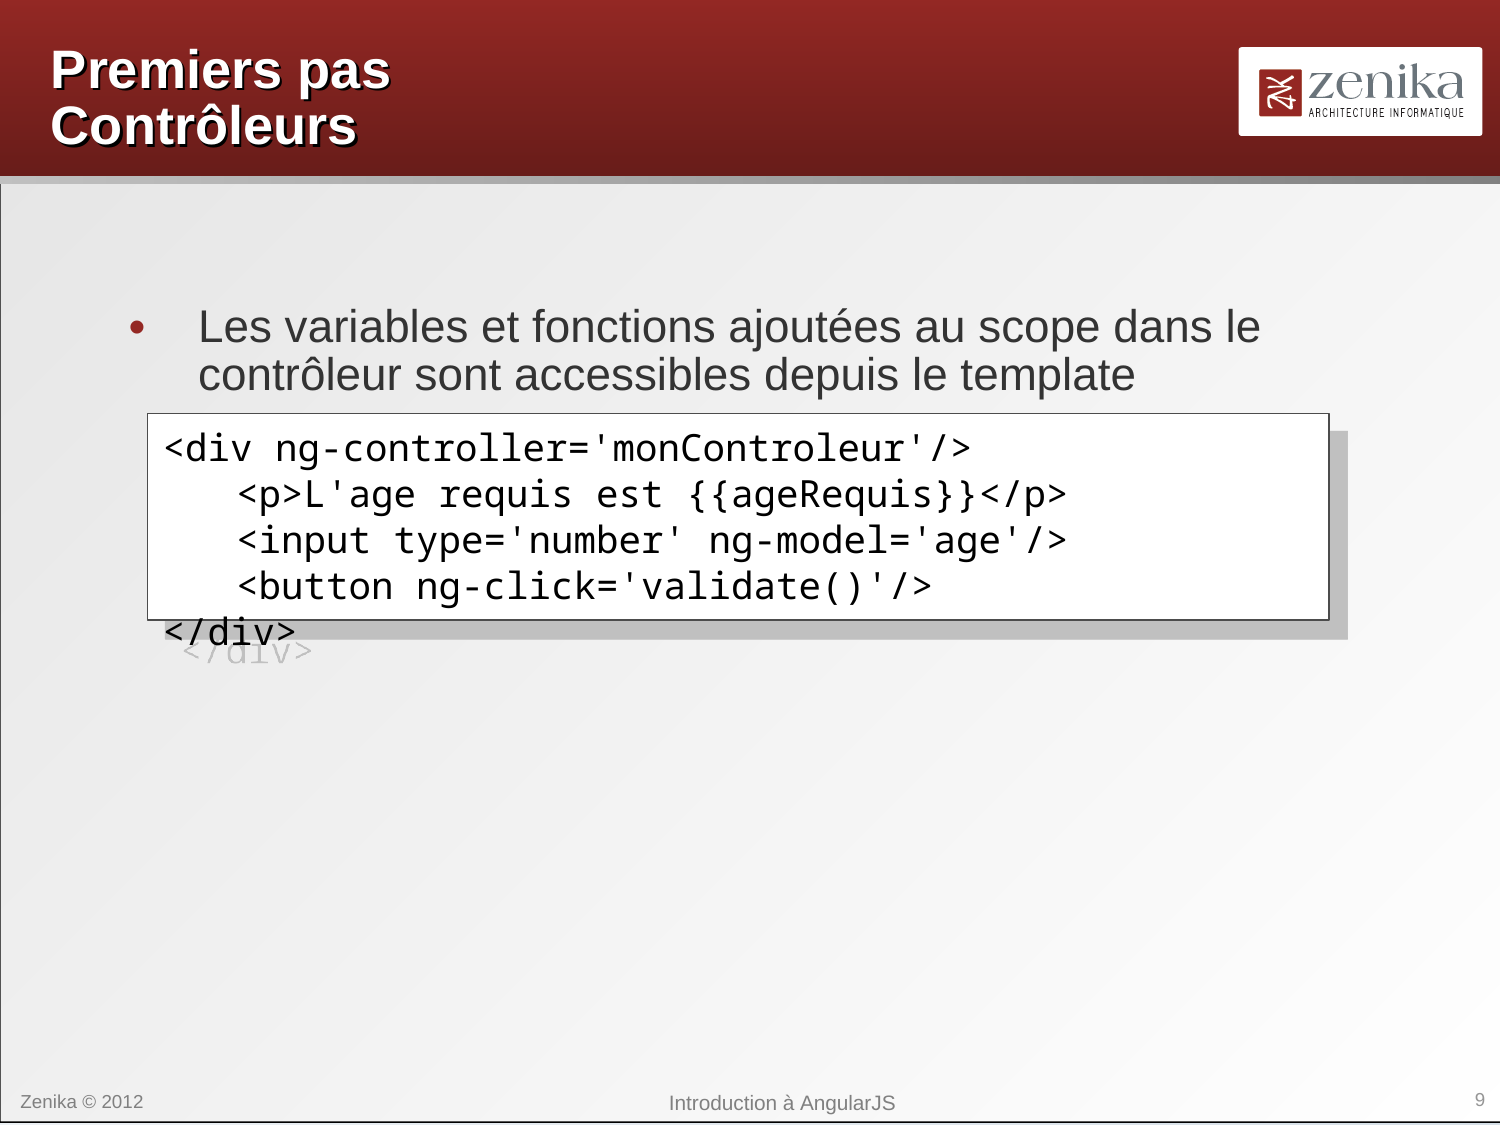

# Premiers pas Contrôleurs
Les variables et fonctions ajoutées au scope dans le contrôleur sont accessibles depuis le template
<div ng-controller='monControleur'/>
	<p>L'age requis est {{ageRequis}}</p>
	<input type='number' ng-model='age'/>
	<button ng-click='validate()'/>
</div>